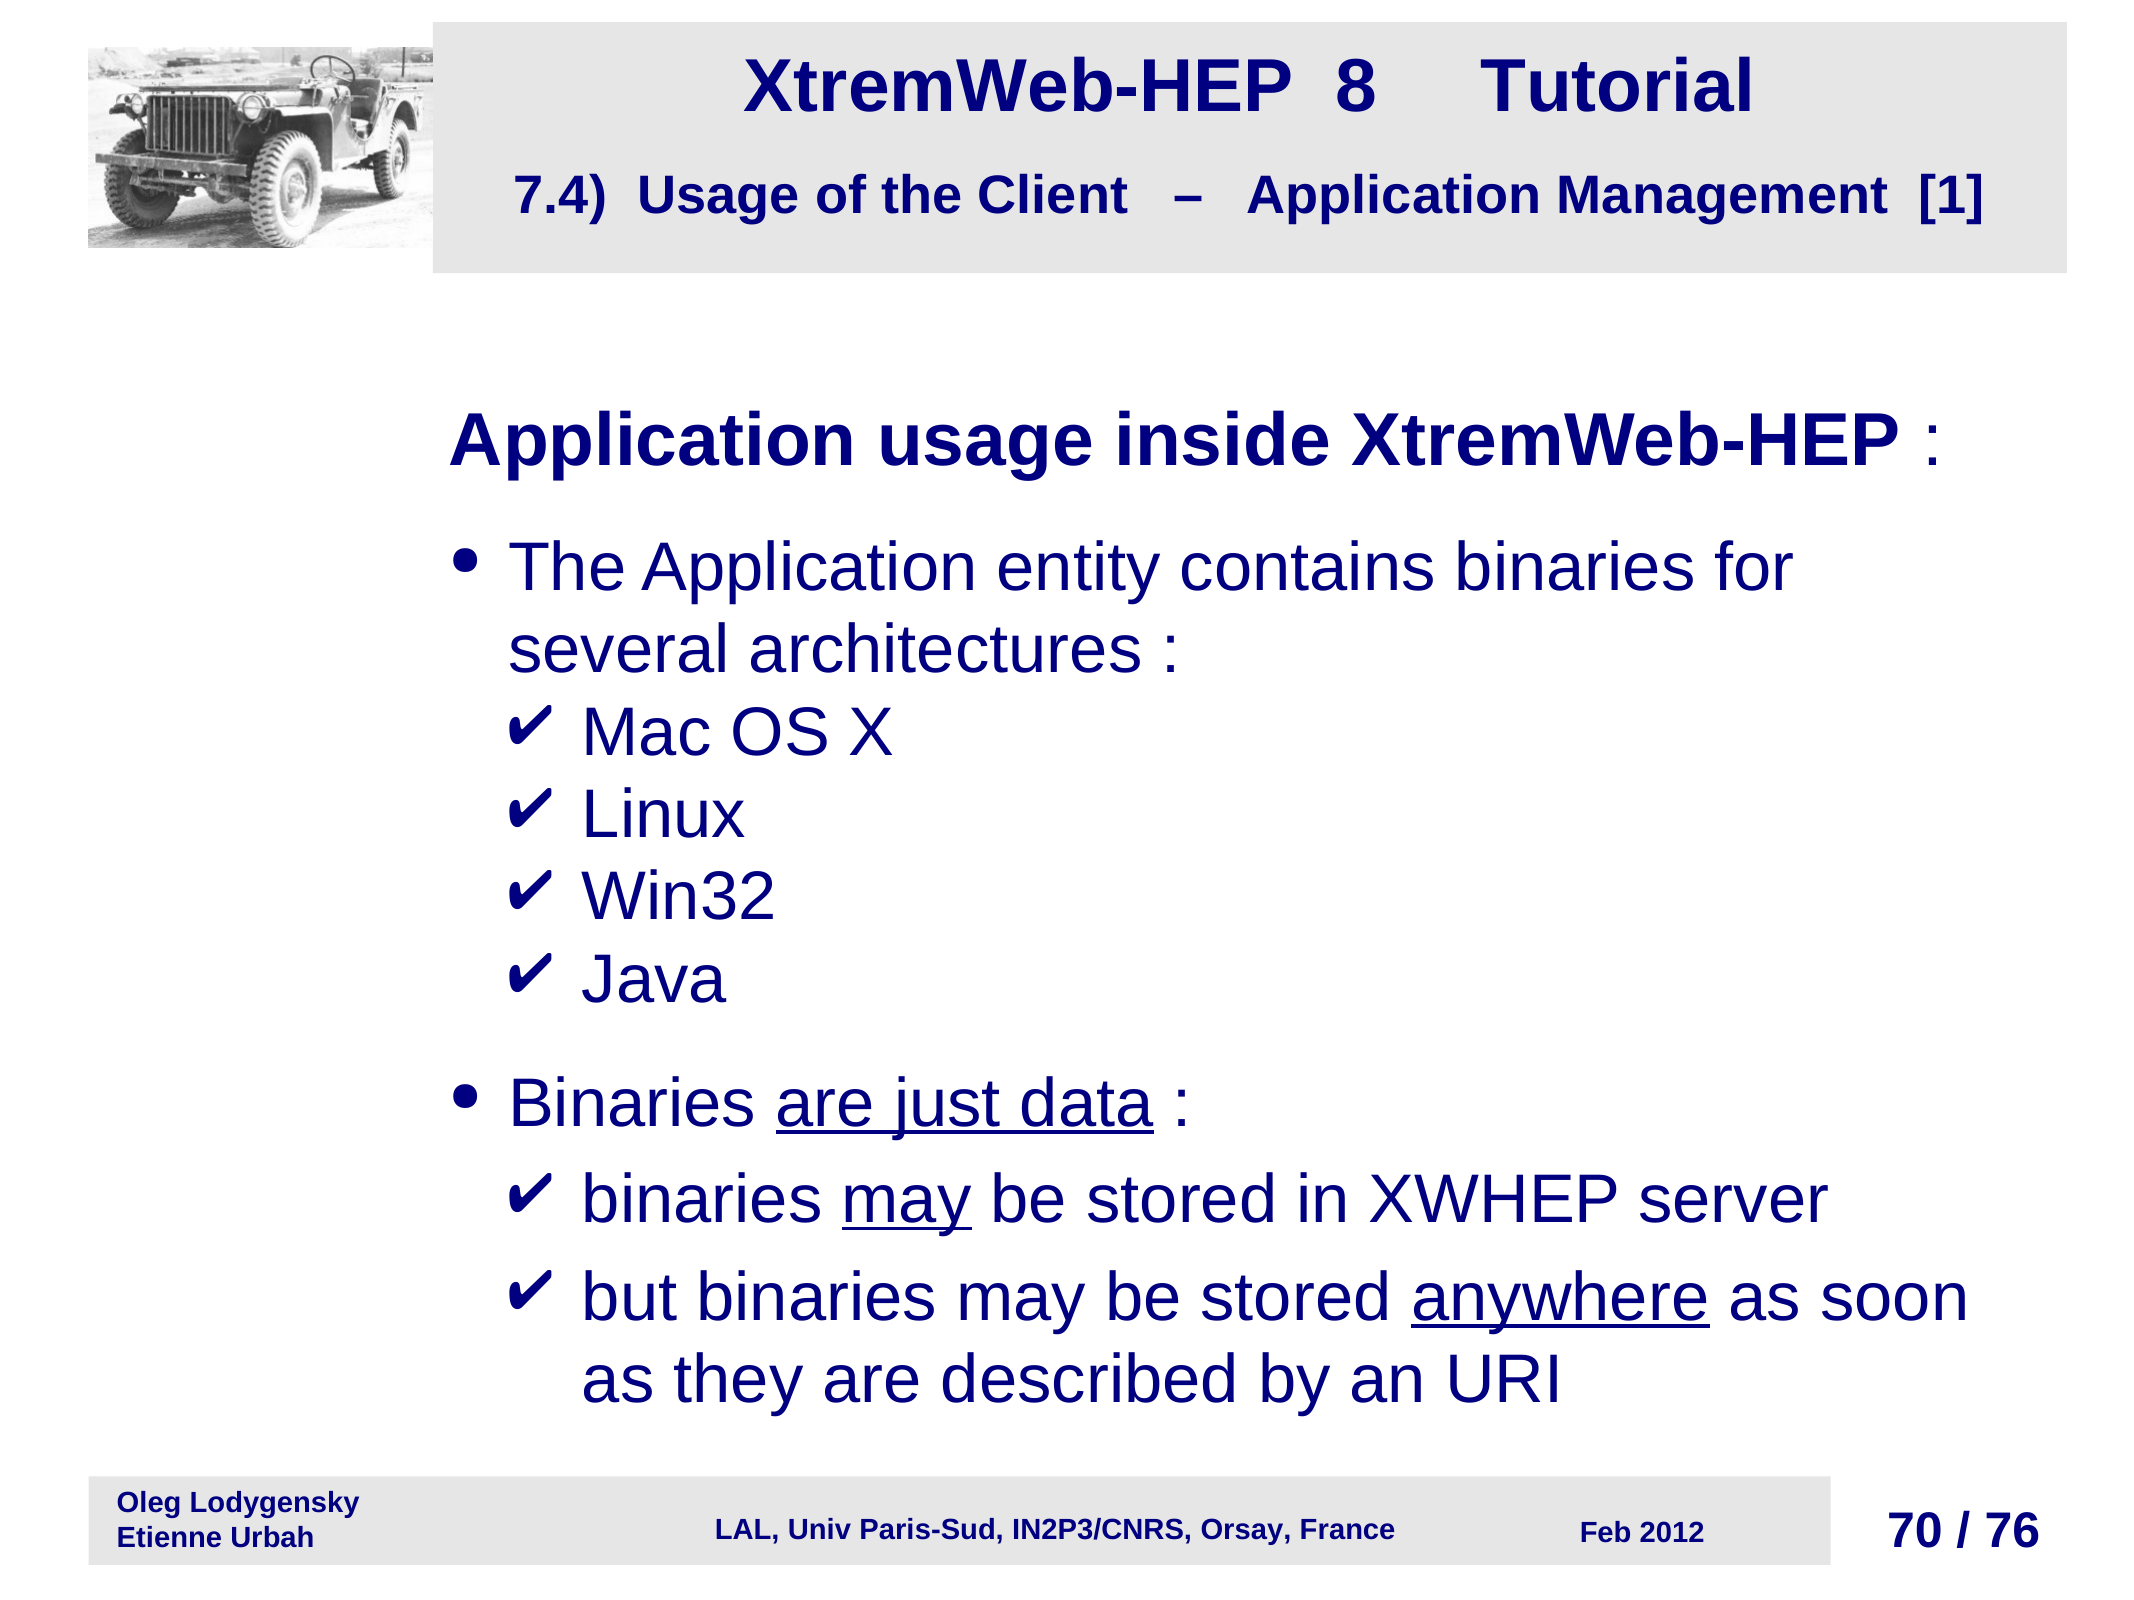

7.4) Usage of the Client – Application Management [1]
# Application usage inside XtremWeb-HEP :
The Application entity contains binaries for several architectures :
Mac OS X
Linux
Win32
Java
Binaries are just data :
binaries may be stored in XWHEP server
but binaries may be stored anywhere as soon as they are described by an URI
70